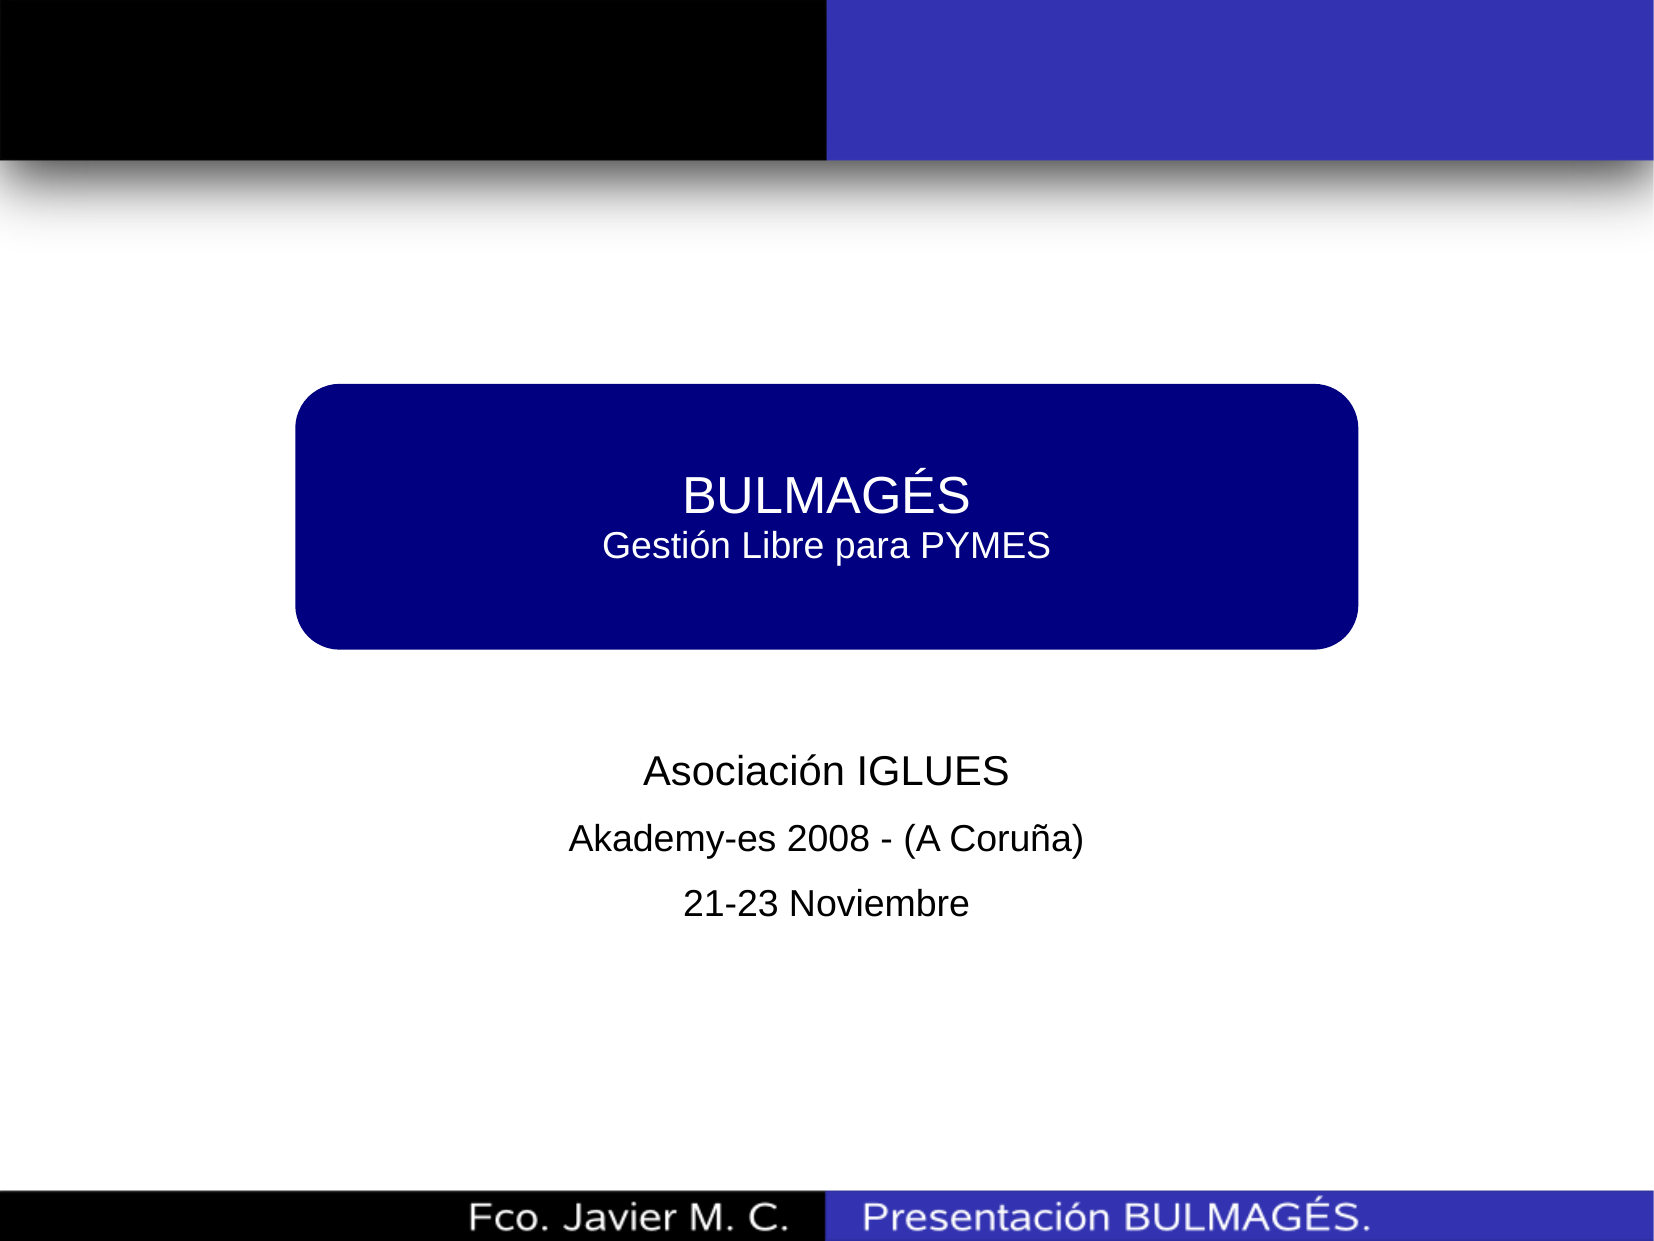

BULMAGÉS
Gestión Libre para PYMES
Asociación IGLUES
Akademy-es 2008 - (A Coruña)
21-23 Noviembre